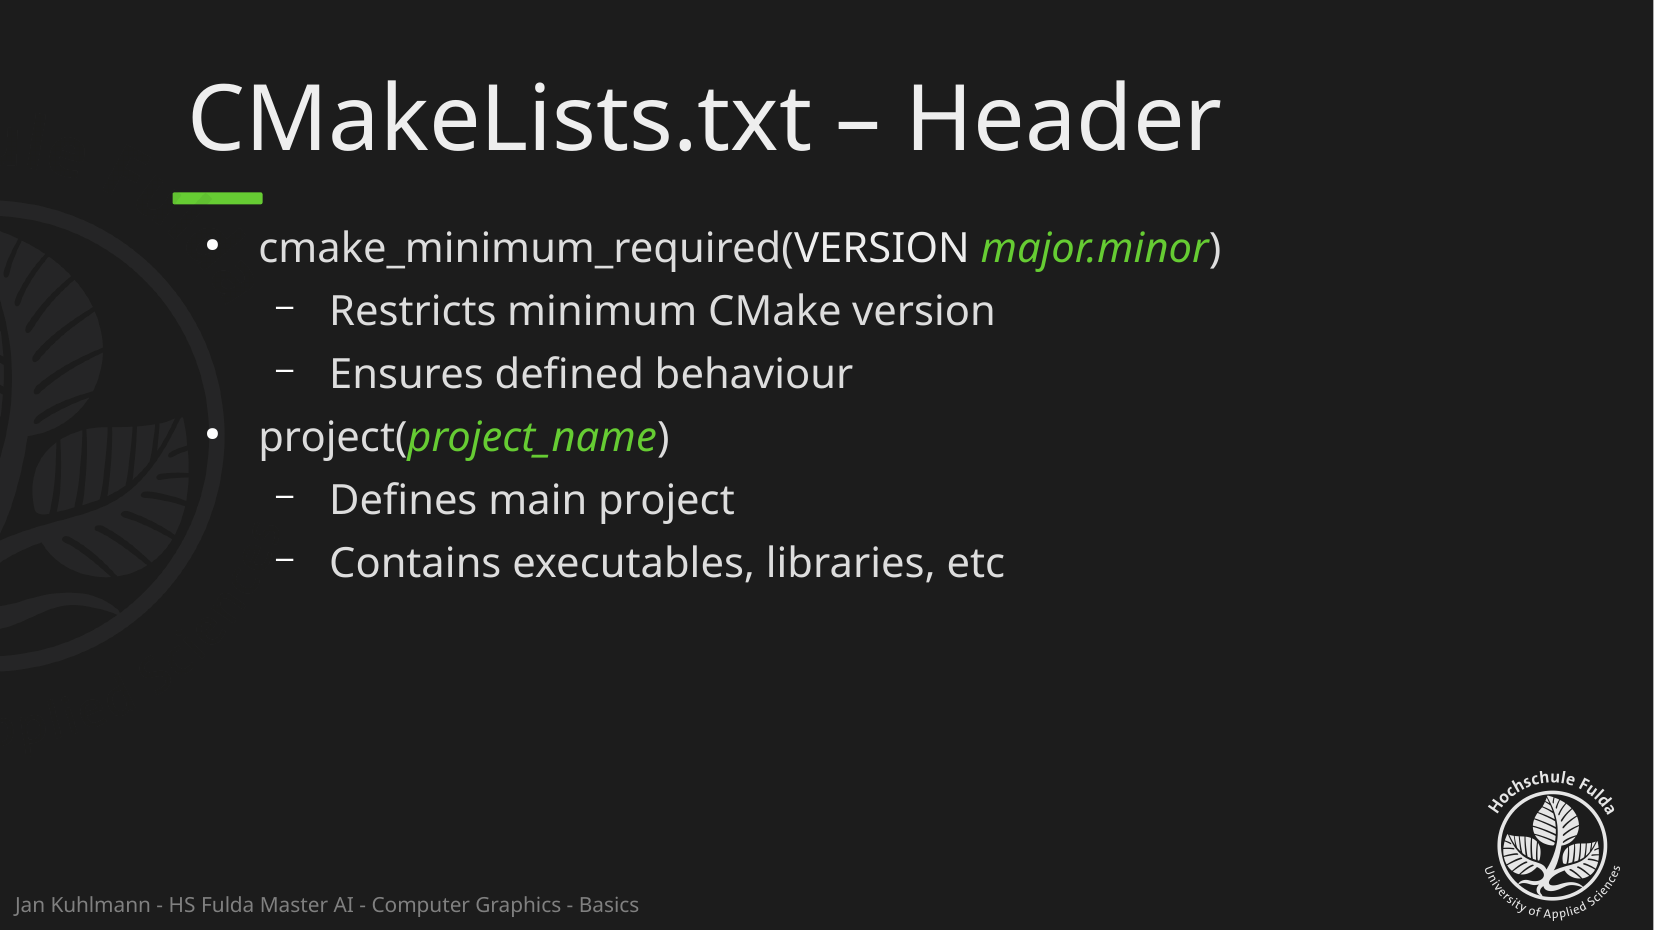

# CMakeLists.txt – Header
cmake_minimum_required(VERSION major.minor)
Restricts minimum CMake version
Ensures defined behaviour
project(project_name)
Defines main project
Contains executables, libraries, etc
Jan Kuhlmann - HS Fulda Master AI - Computer Graphics - Basics